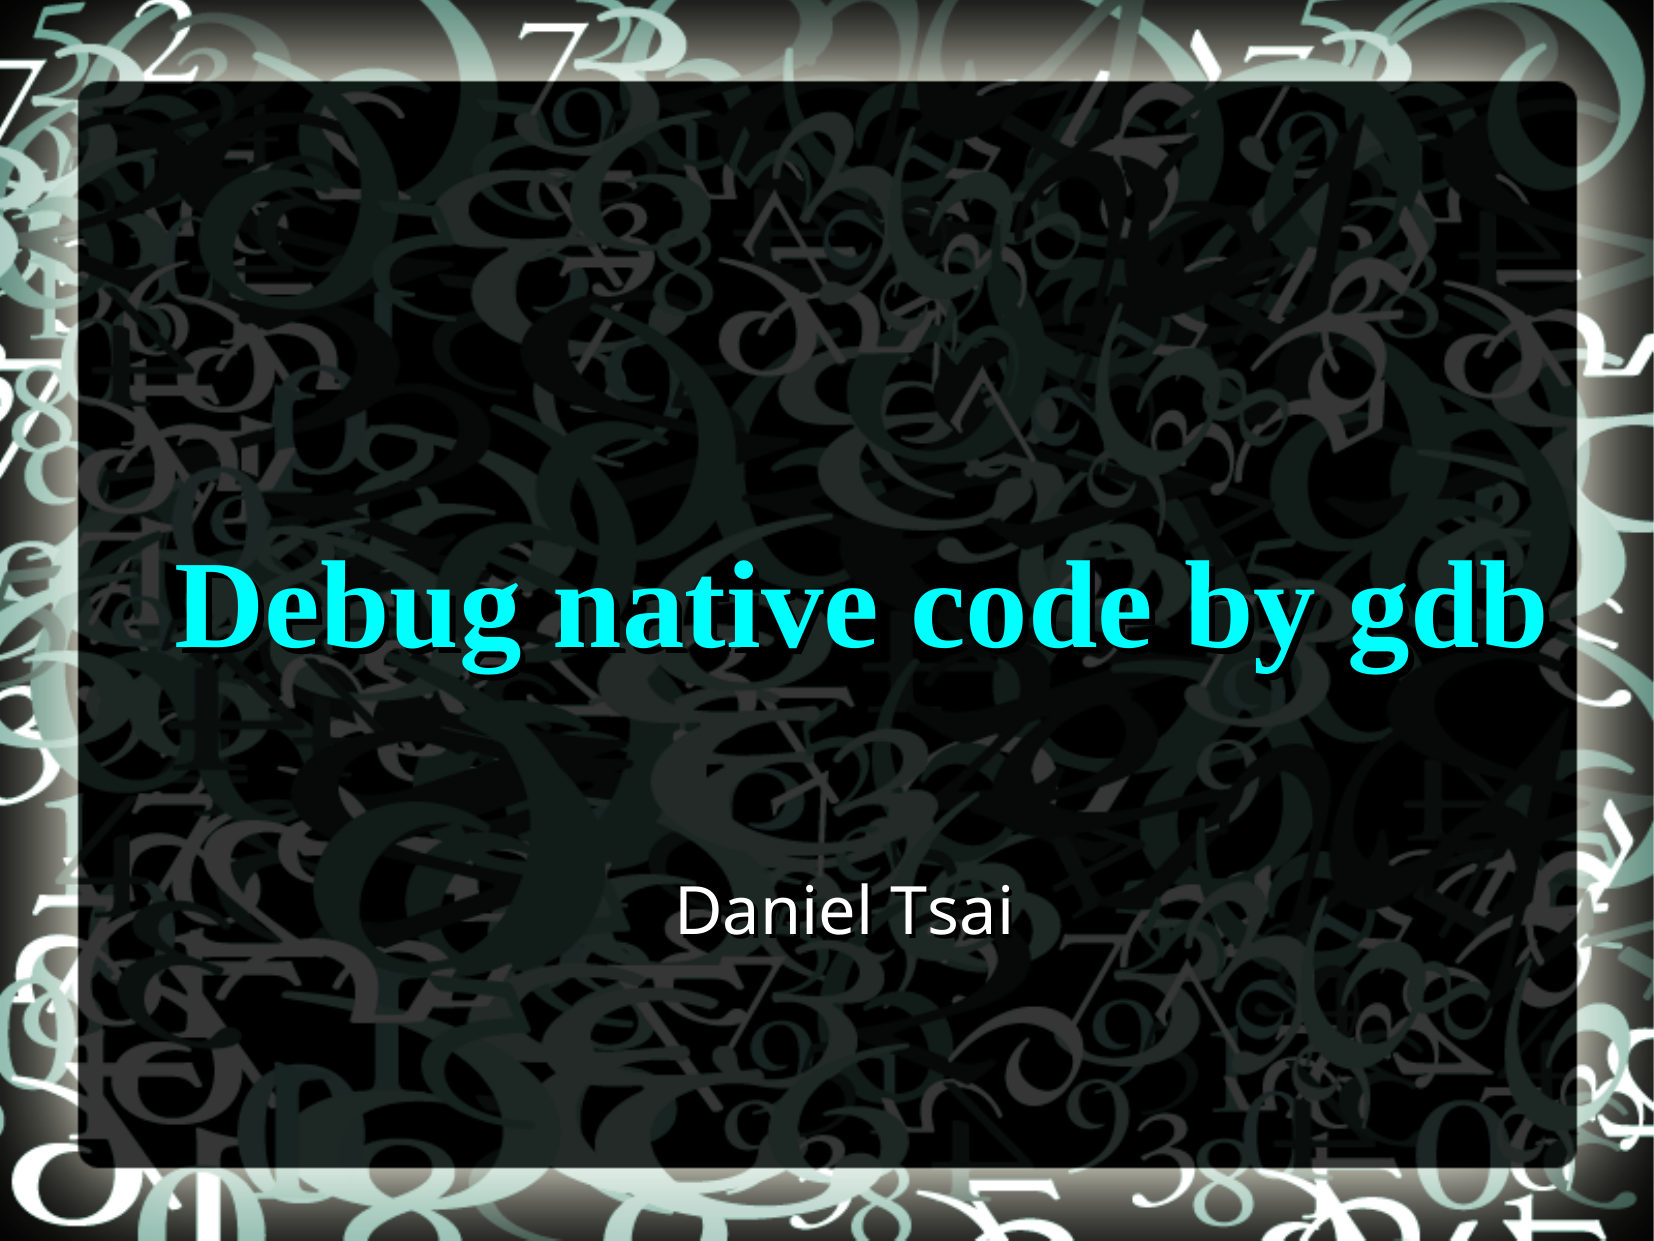

# Debug native code by gdb
Daniel Tsai